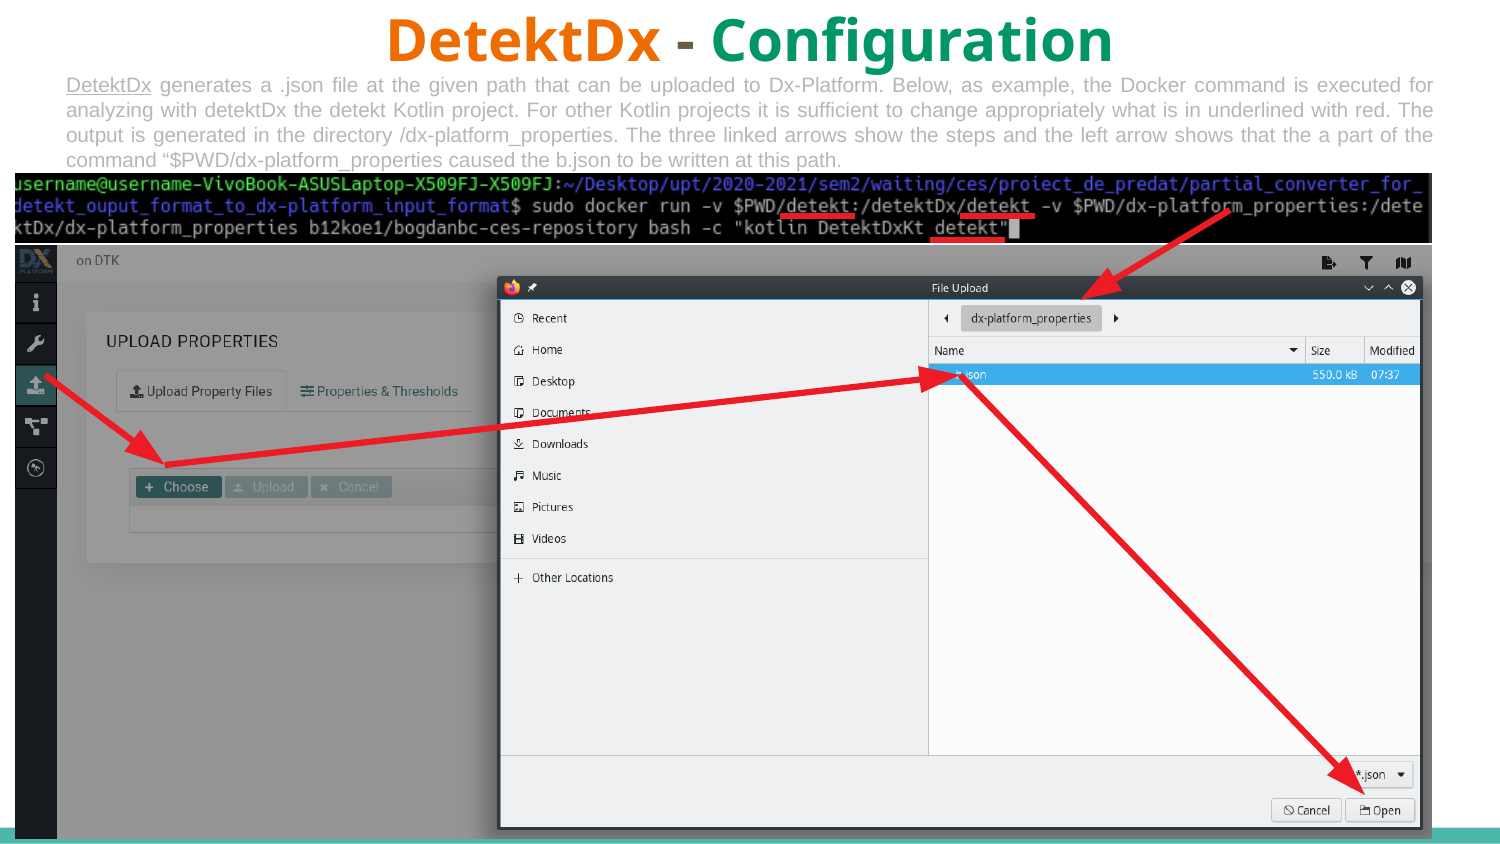

# DetektDx - Configuration
DetektDx generates a .json file at the given path that can be uploaded to Dx-Platform. Below, as example, the Docker command is executed for analyzing with detektDx the detekt Kotlin project. For other Kotlin projects it is sufficient to change appropriately what is in underlined with red. The output is generated in the directory /dx-platform_properties. The three linked arrows show the steps and the left arrow shows that the a part of the command “$PWD/dx-platform_properties caused the b.json to be written at this path.